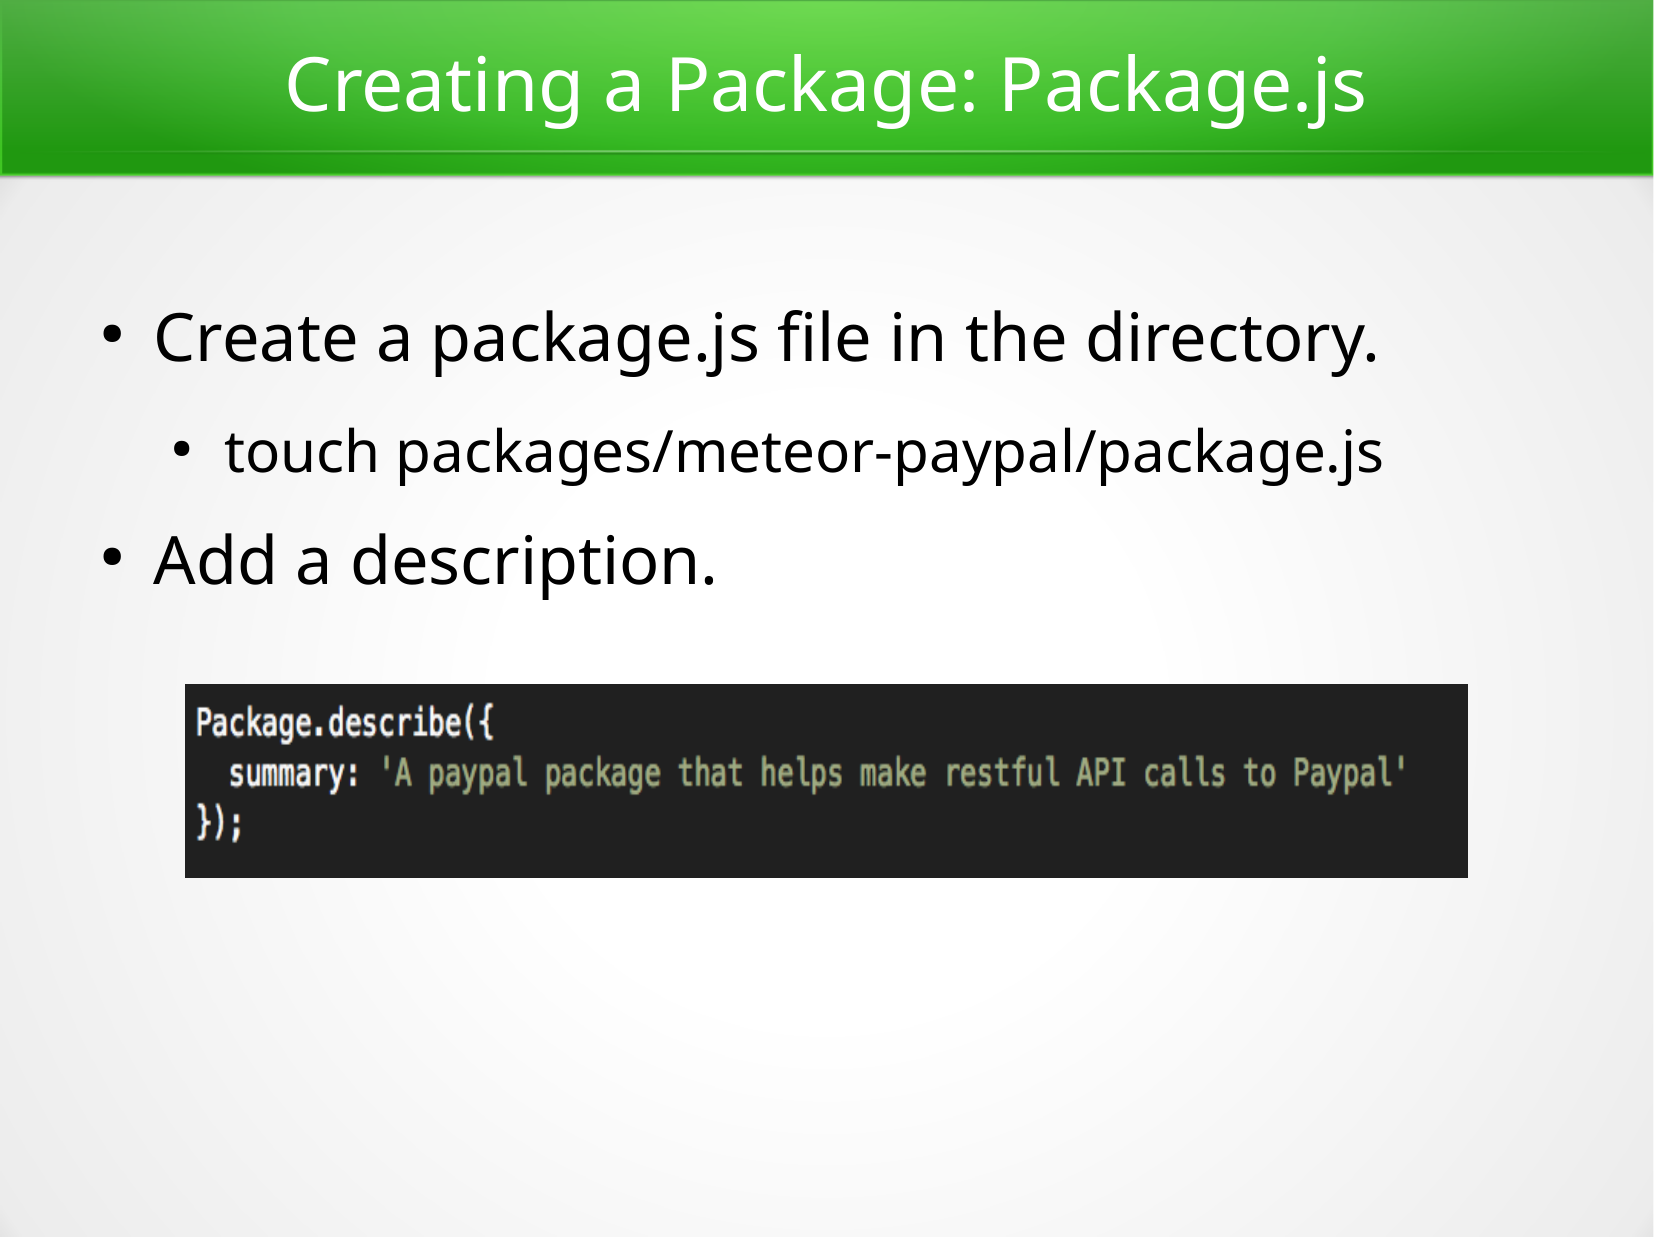

# Creating a Package: Package.js
Create a package.js file in the directory.
touch packages/meteor-paypal/package.js
Add a description.